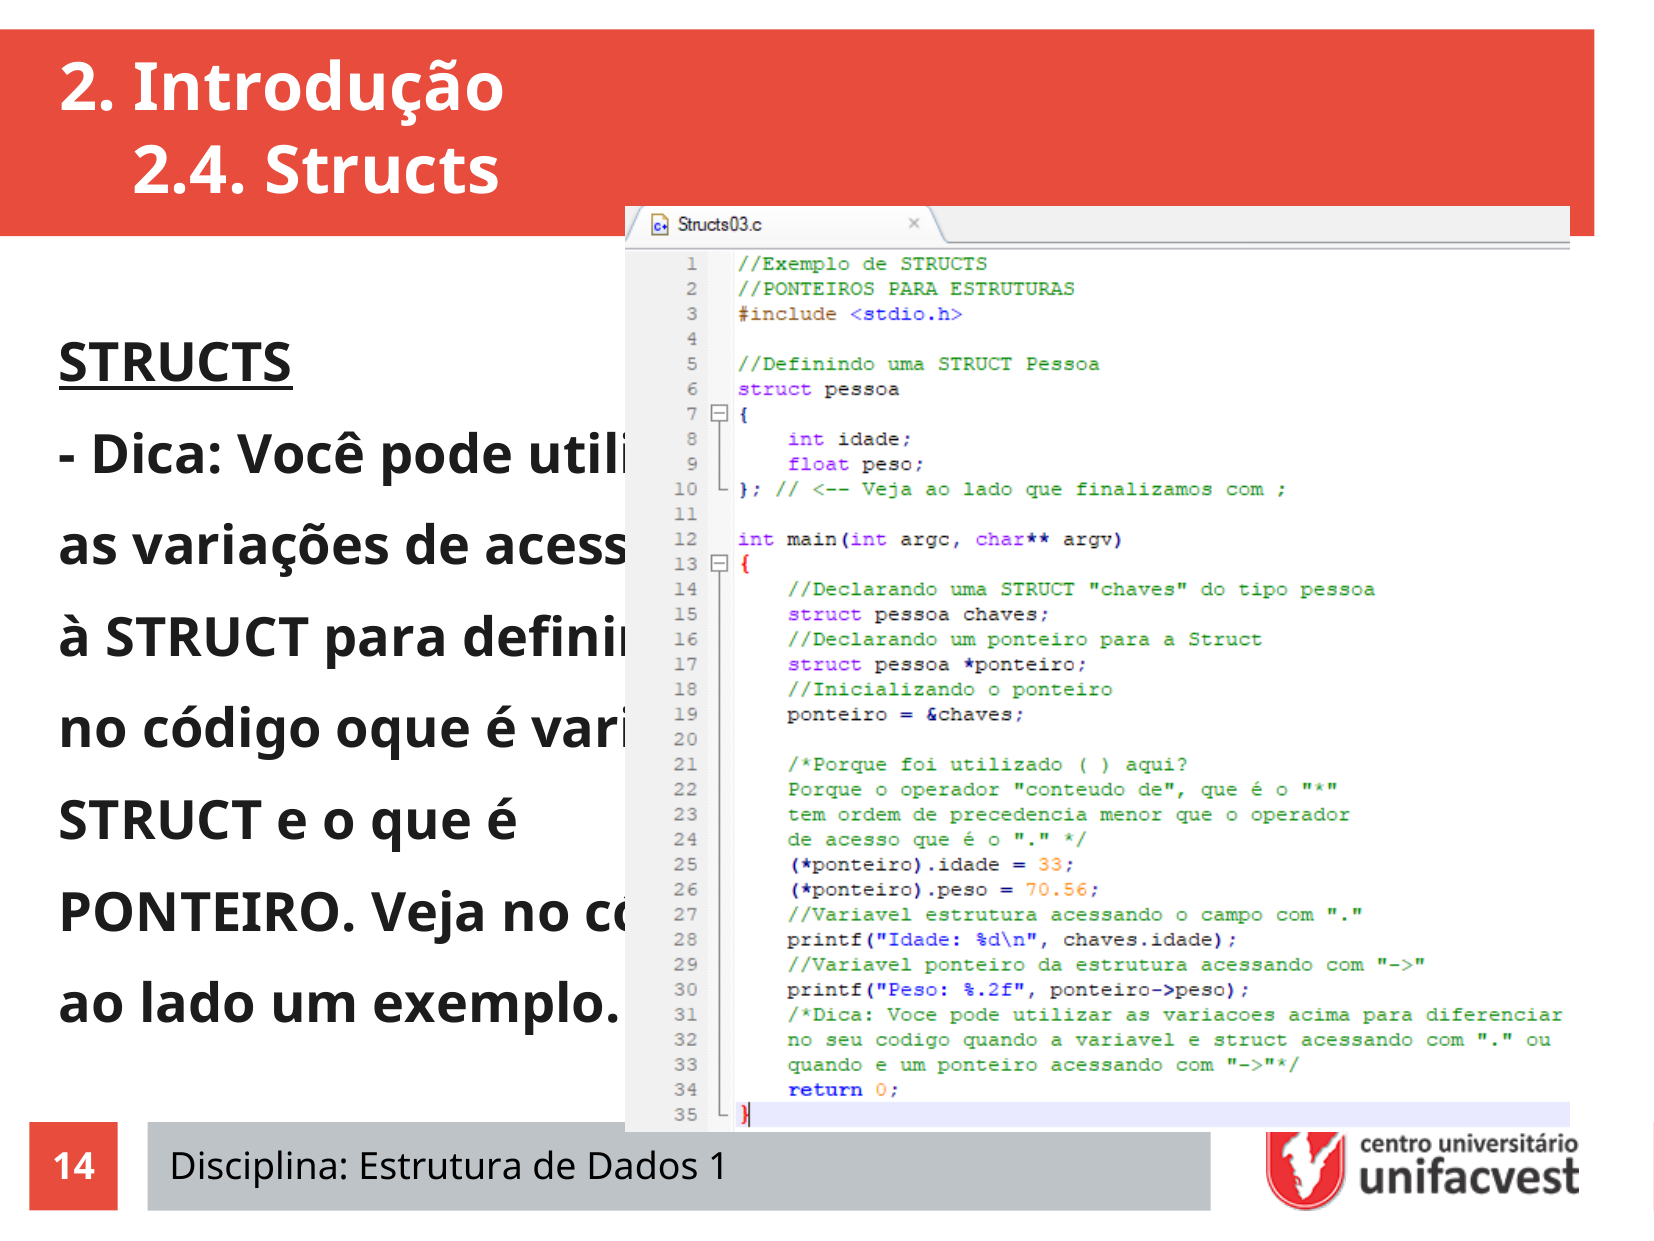

# 2. Introdução 2.4. Structs
STRUCTS
- Dica: Você pode utilizar
as variações de acesso
à STRUCT para definir
no código oque é variável
STRUCT e o que é
PONTEIRO. Veja no código
ao lado um exemplo.
14
Disciplina: Estrutura de Dados 1